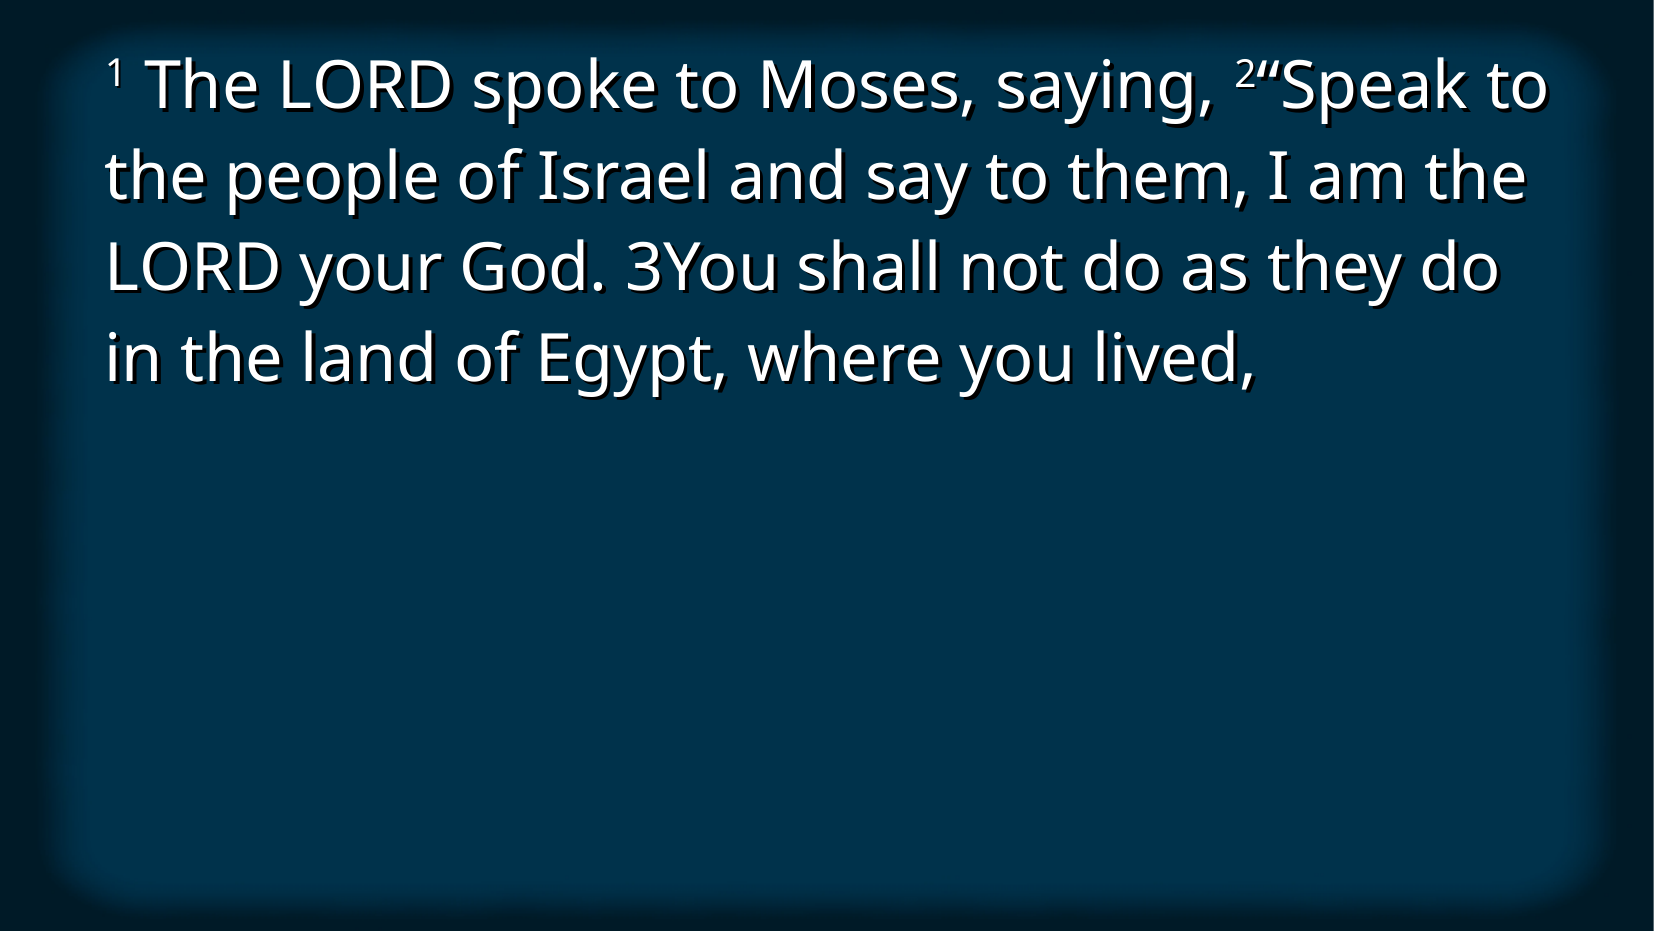

1 The LORD spoke to Moses, saying, 2“Speak to the people of Israel and say to them, I am the LORD your God. 3You shall not do as they do in the land of Egypt, where you lived,